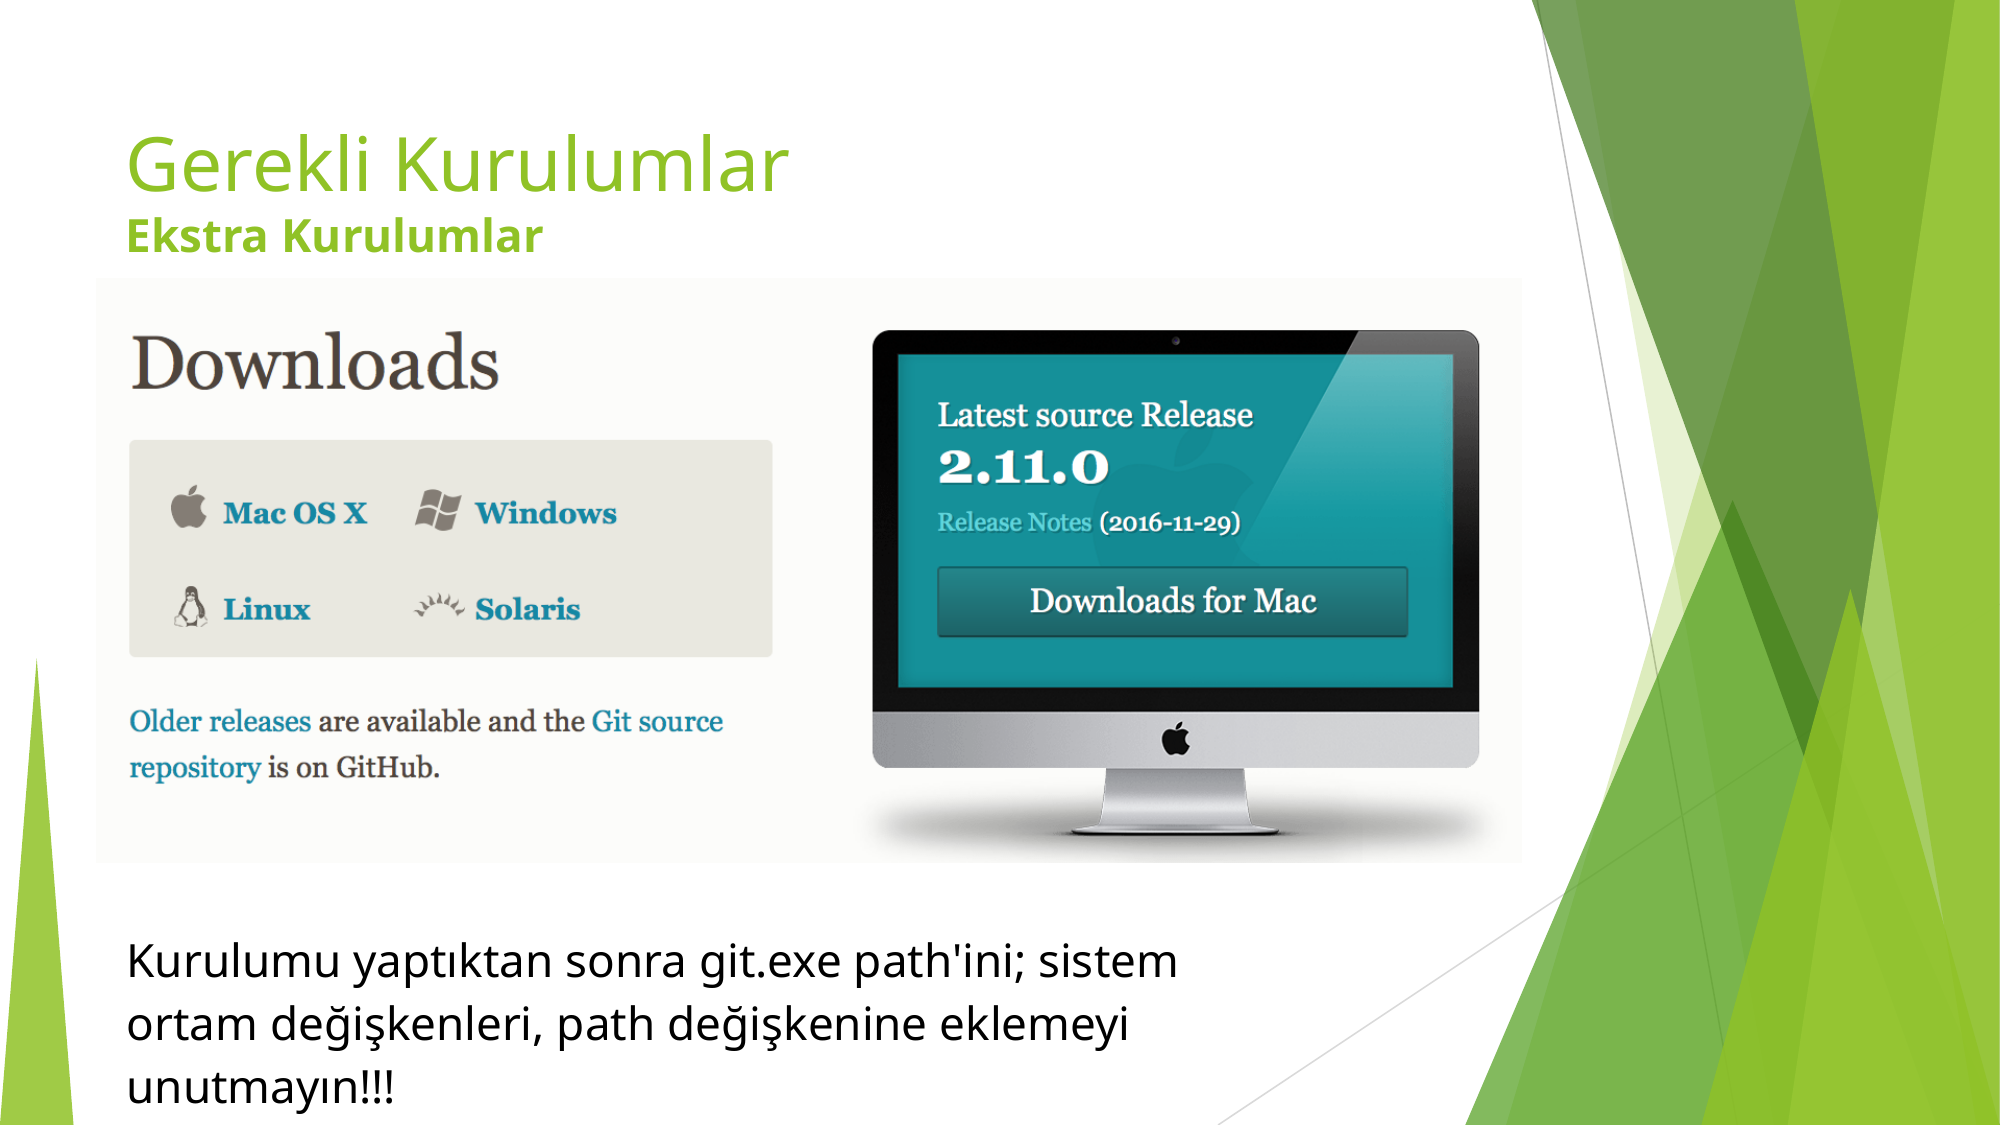

# Gerekli Kurulumlar Ekstra Kurulumlar
Kurulumu yaptıktan sonra git.exe path'ini; sistem ortam değişkenleri, path değişkenine eklemeyi unutmayın!!!